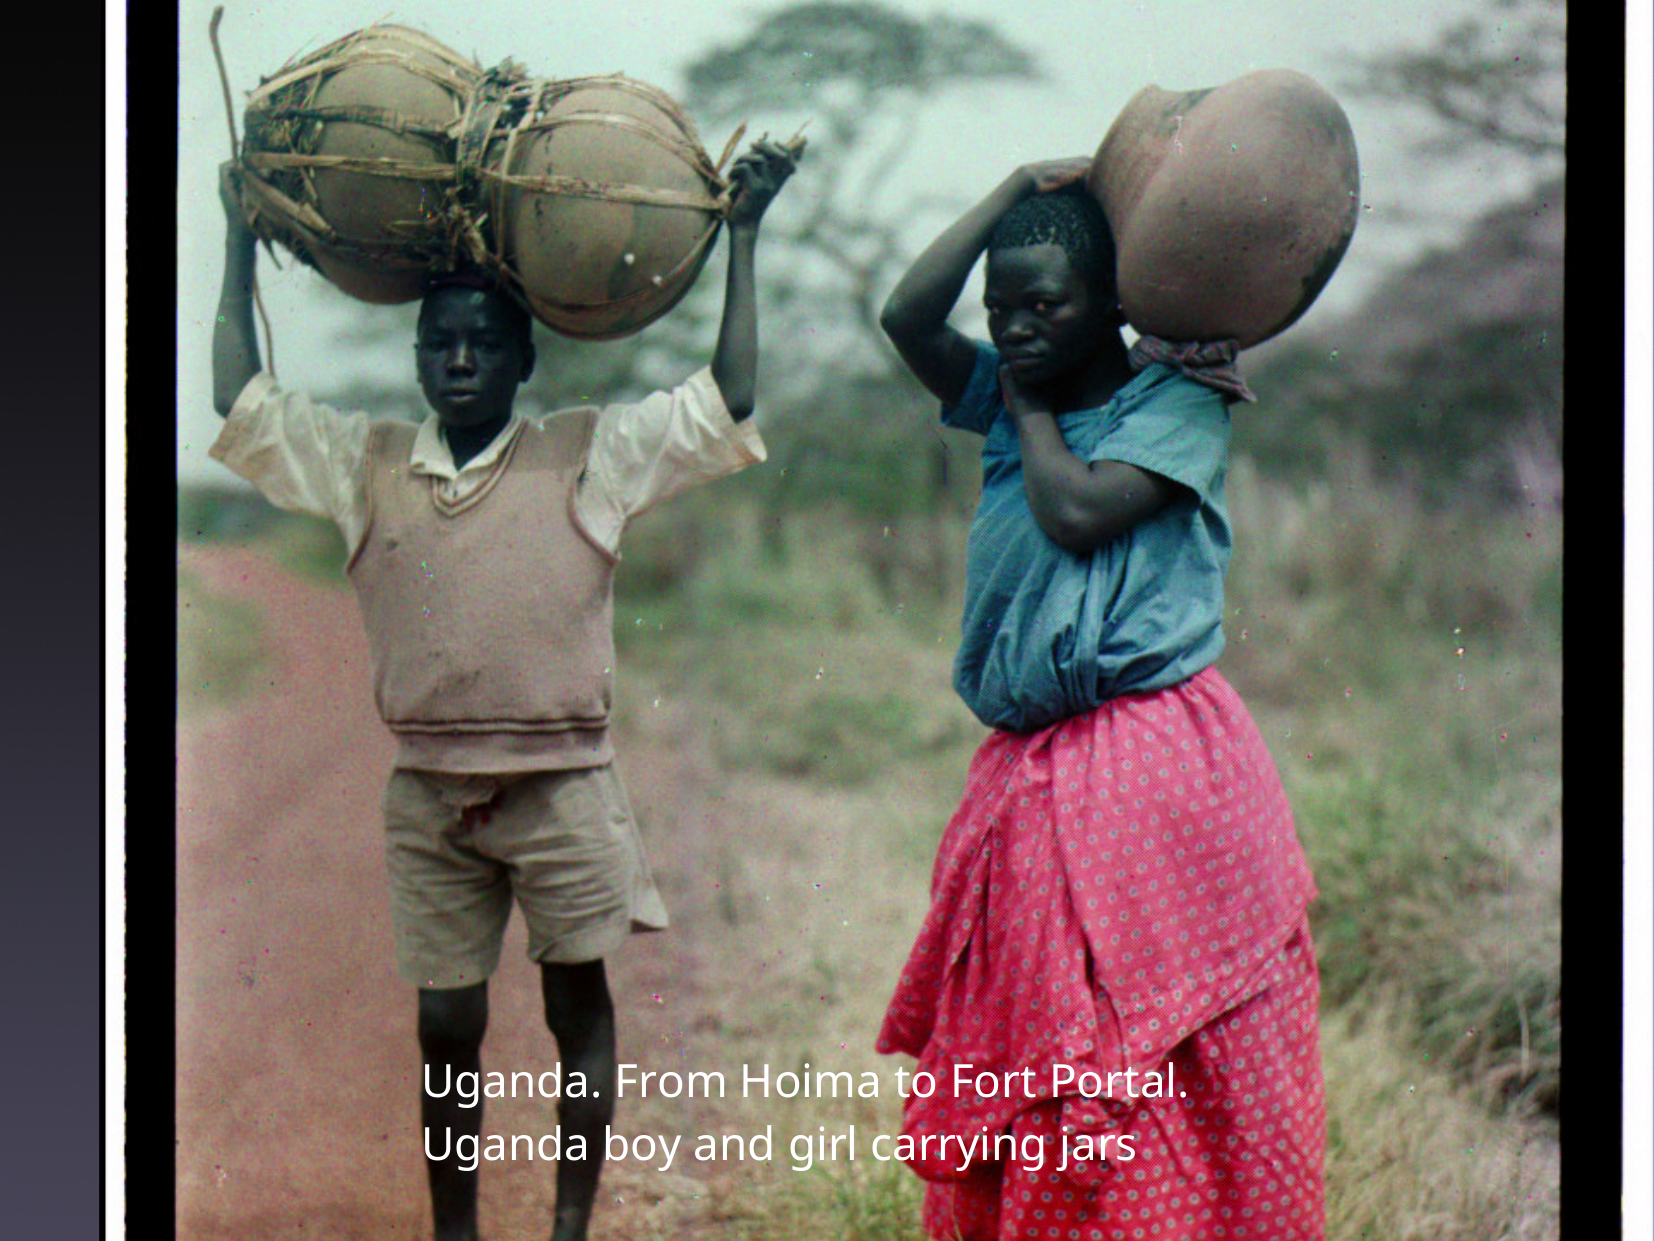

#
Uganda. From Hoima to Fort Portal.
Uganda boy and girl carrying jars